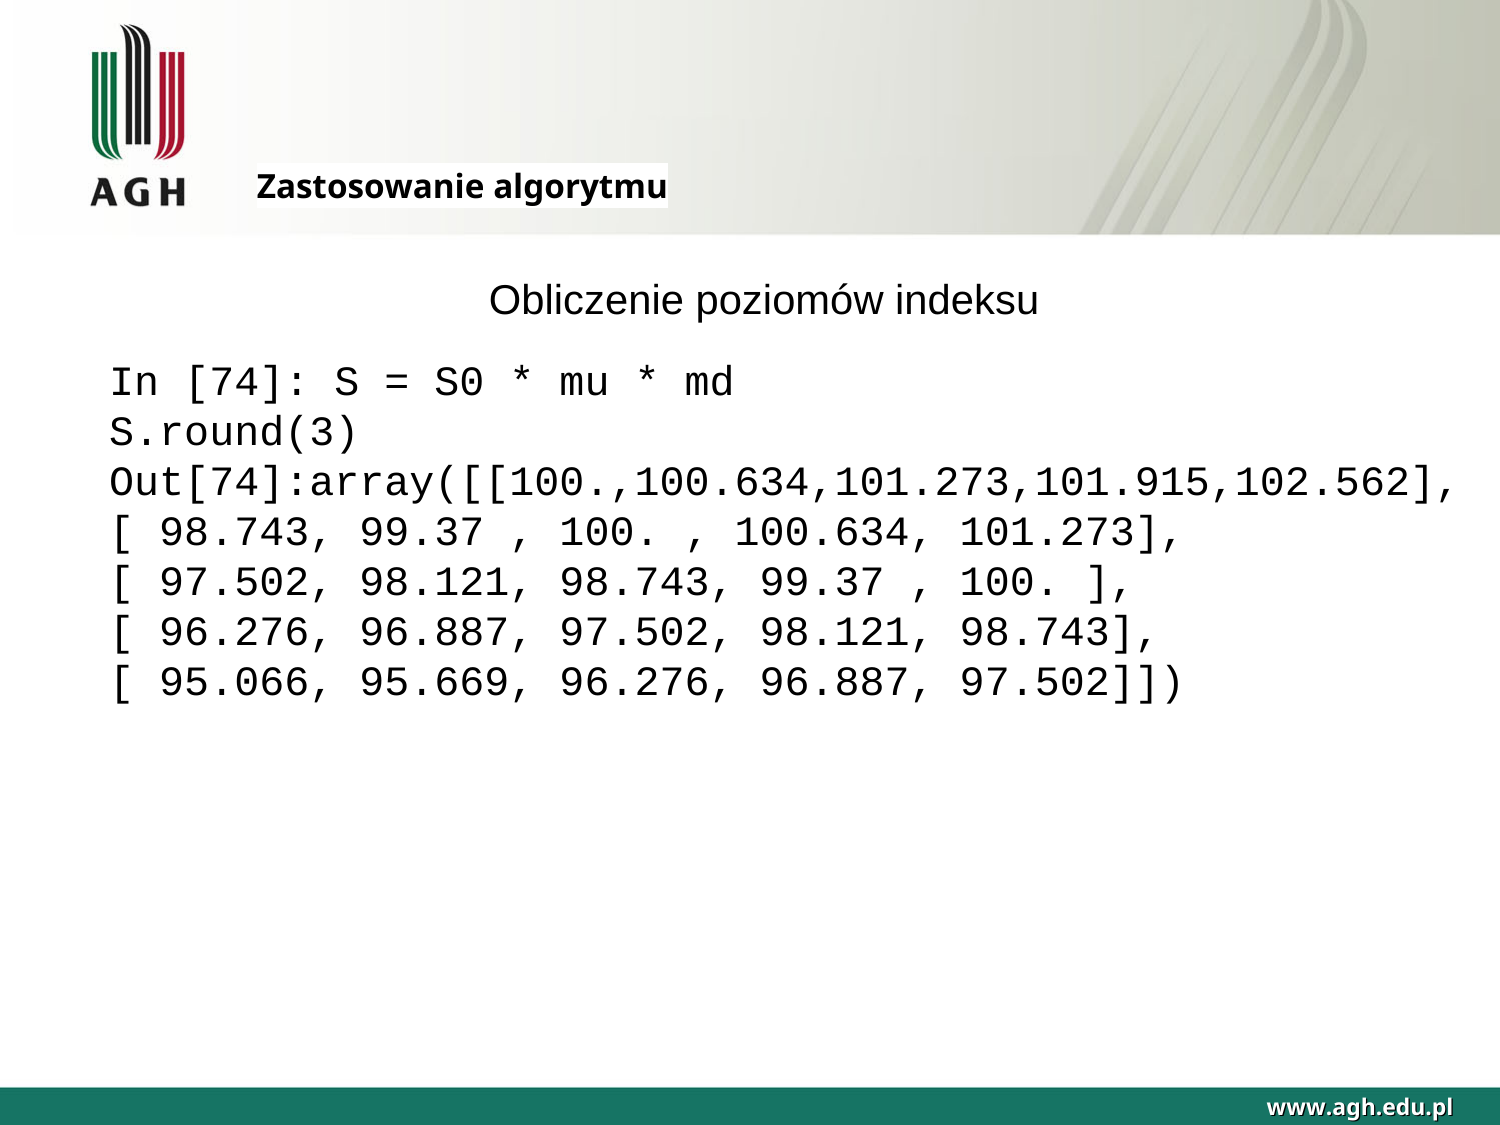

# Zastosowanie algorytmu
Obliczenie poziomów indeksu
In [74]: S = S0 * mu * md
S.round(3)
Out[74]:array([[100.,100.634,101.273,101.915,102.562],
[ 98.743, 99.37 , 100. , 100.634, 101.273],
[ 97.502, 98.121, 98.743, 99.37 , 100. ],
[ 96.276, 96.887, 97.502, 98.121, 98.743],
[ 95.066, 95.669, 96.276, 96.887, 97.502]])
www.agh.edu.pl